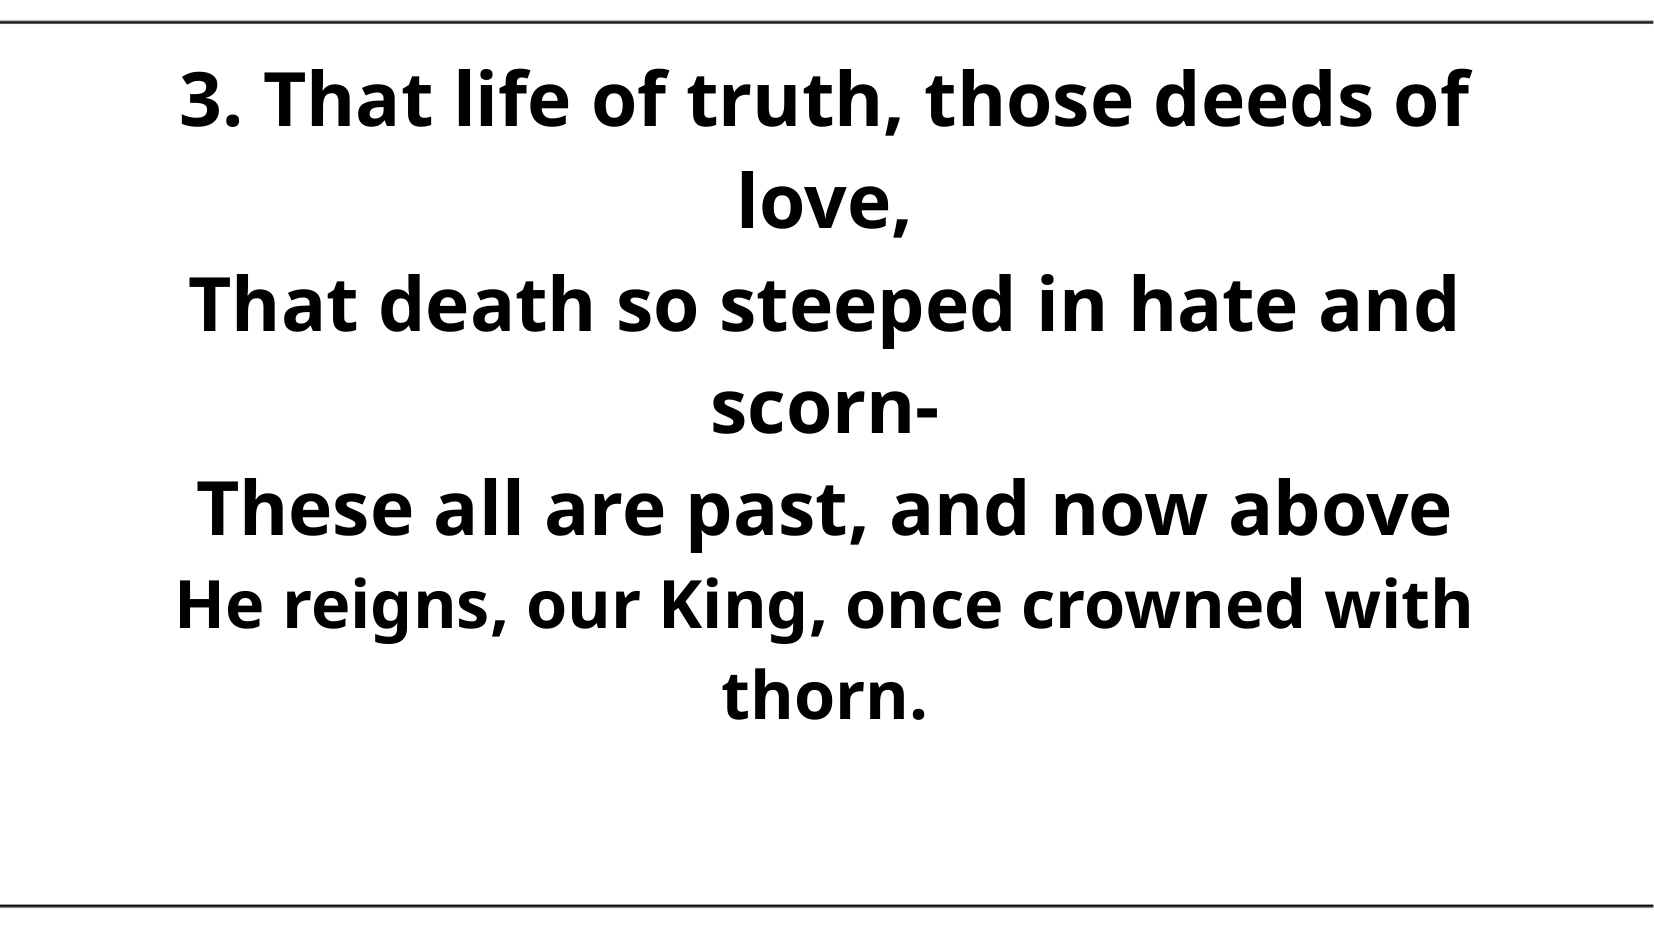

3. That life of truth, those deeds of love,
That death so steeped in hate and scorn-
These all are past, and now above
He reigns, our King, once crowned with thorn.